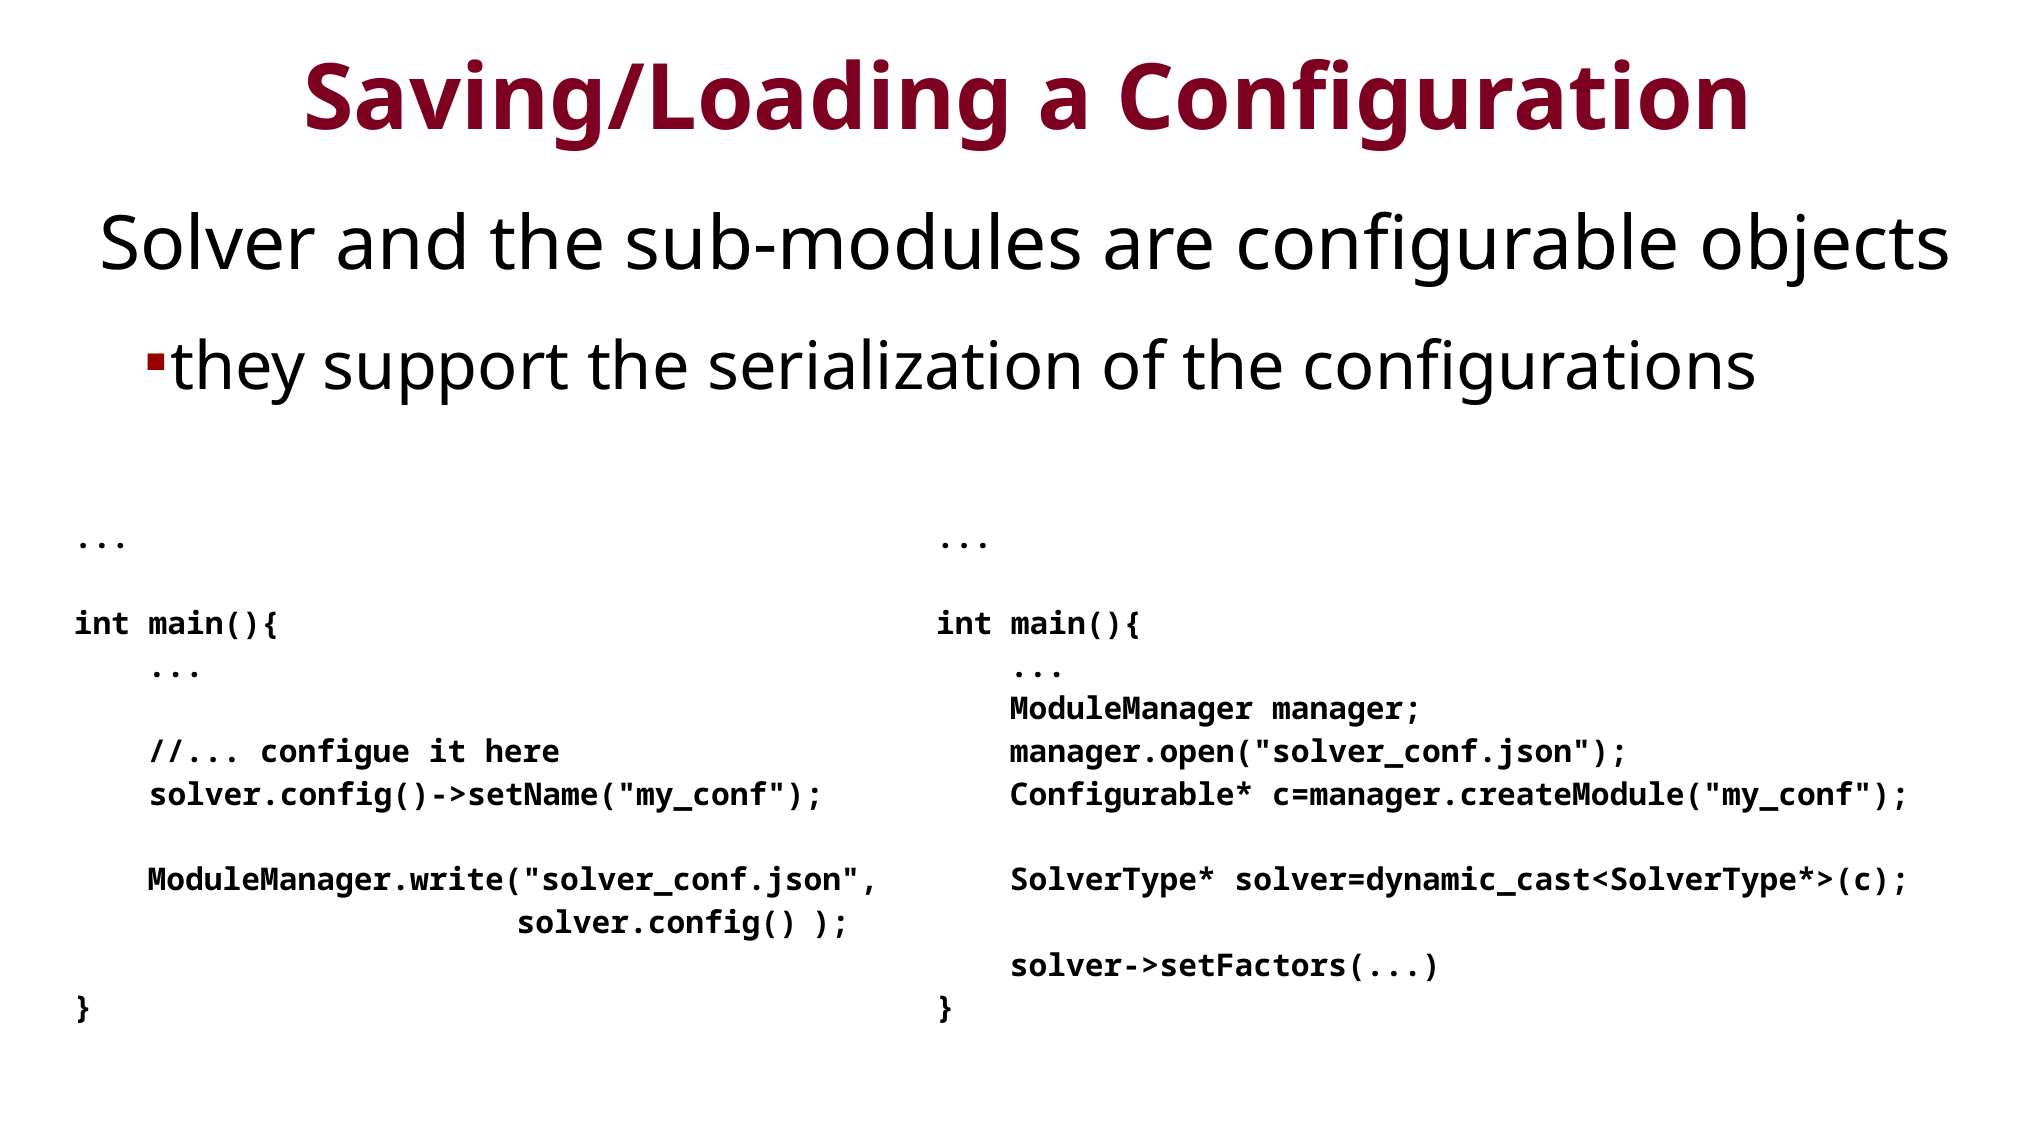

# Saving/Loading a Configuration
Solver and the sub-modules are configurable objects
they support the serialization of the configurations
...
int main(){
	...
	//... configue it here
 solver.config()->setName("my_conf");
	ModuleManager.write("solver_conf.json",
						solver.config()	);
}
...
int main(){
	...
	ModuleManager manager;
	manager.open("solver_conf.json");
	Configurable* c=manager.createModule("my_conf");
	SolverType* solver=dynamic_cast<SolverType*>(c);
	solver->setFactors(...)
}